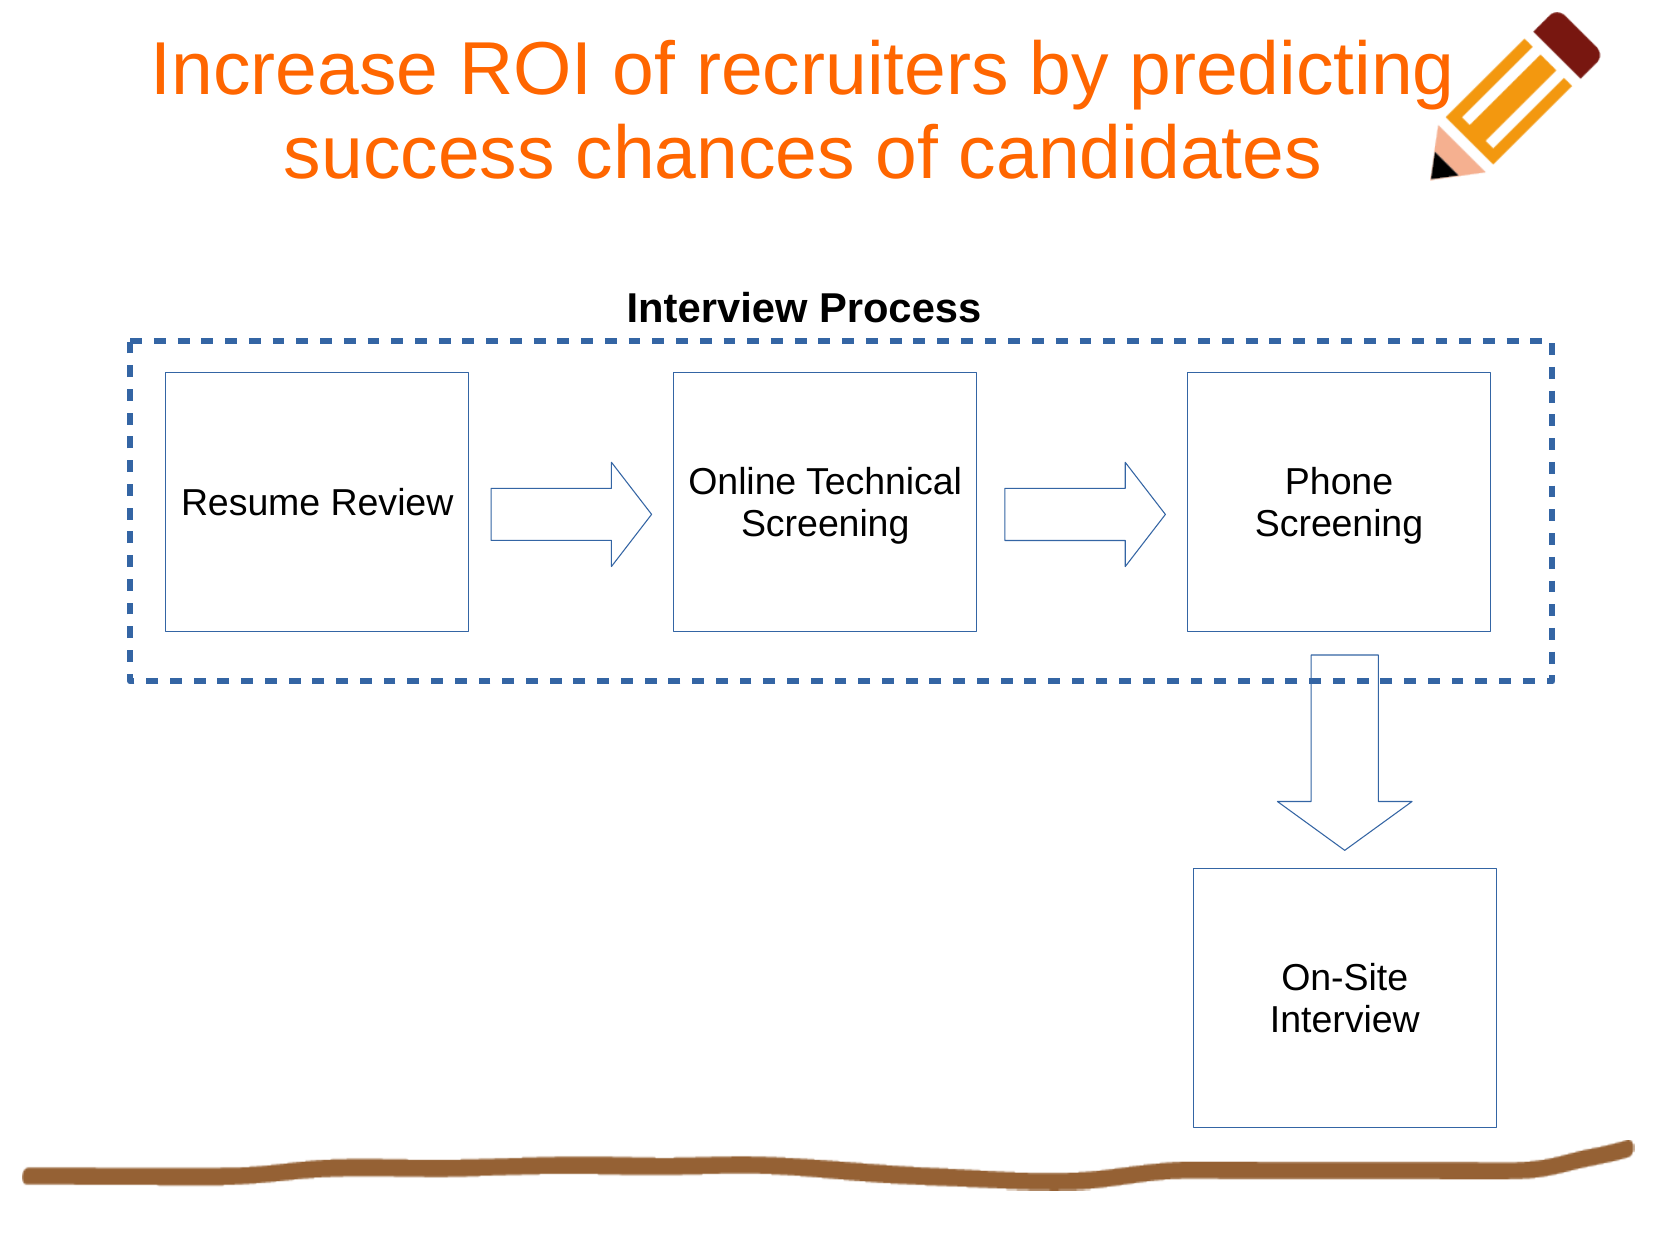

# Increase ROI of recruiters by predicting success chances of candidates
Interview Process
Resume Review
Online Technical Screening
Phone Screening
On-Site Interview